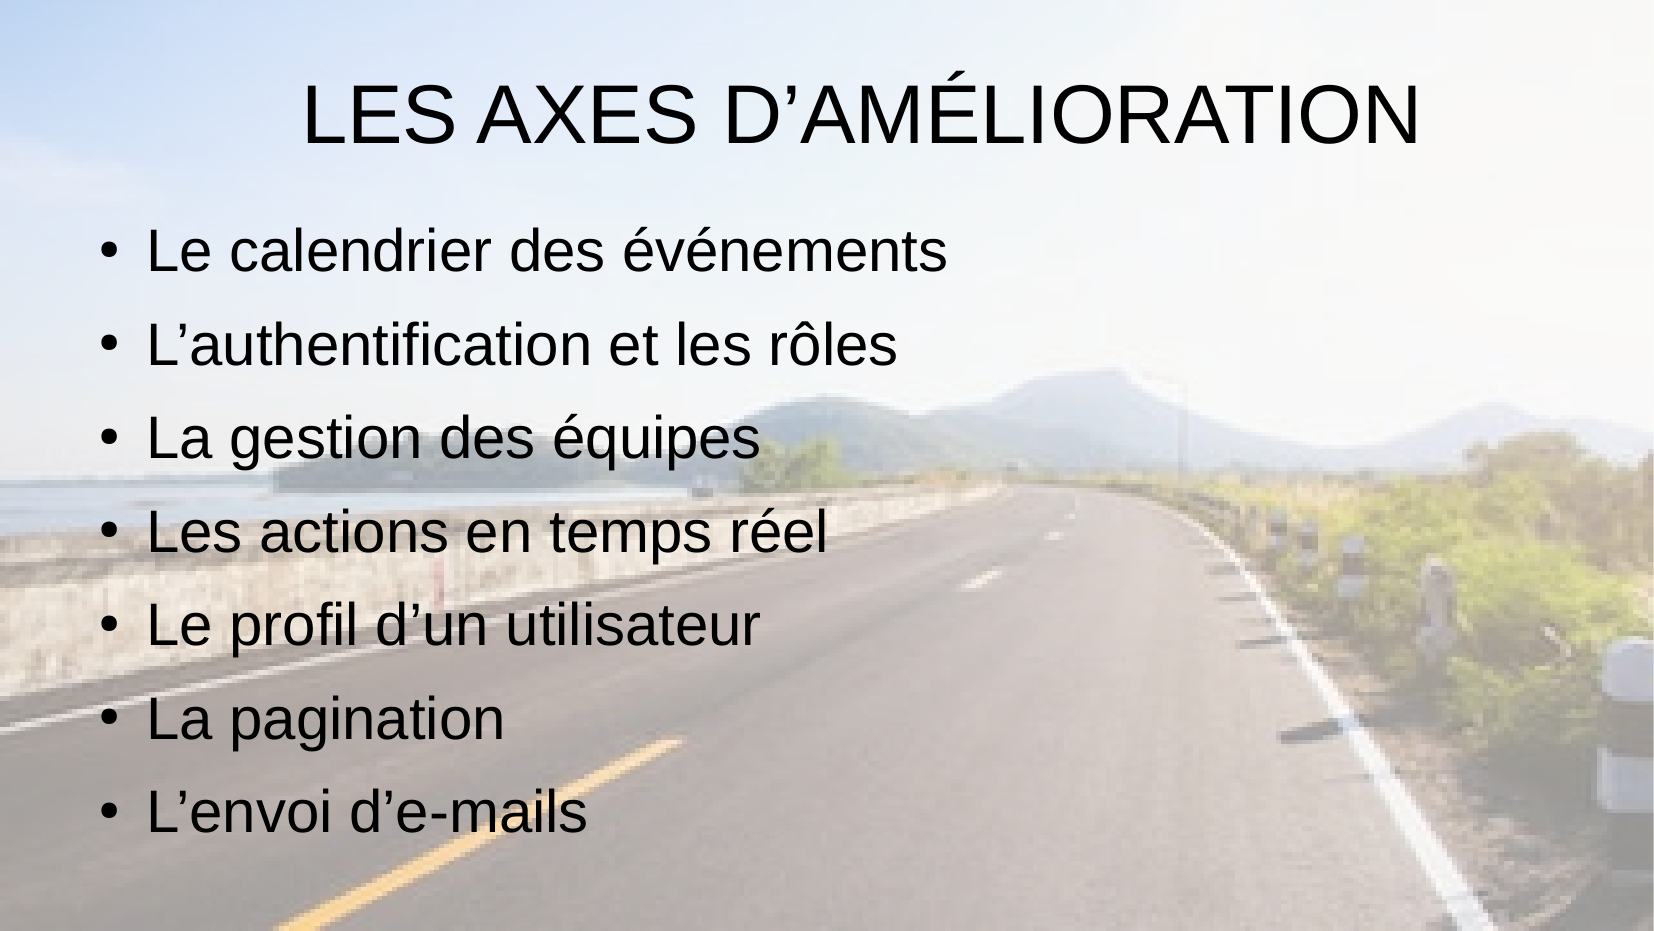

# LES AXES D’AMÉLIORATION
Le calendrier des événements
L’authentification et les rôles
La gestion des équipes
Les actions en temps réel
Le profil d’un utilisateur
La pagination
L’envoi d’e-mails